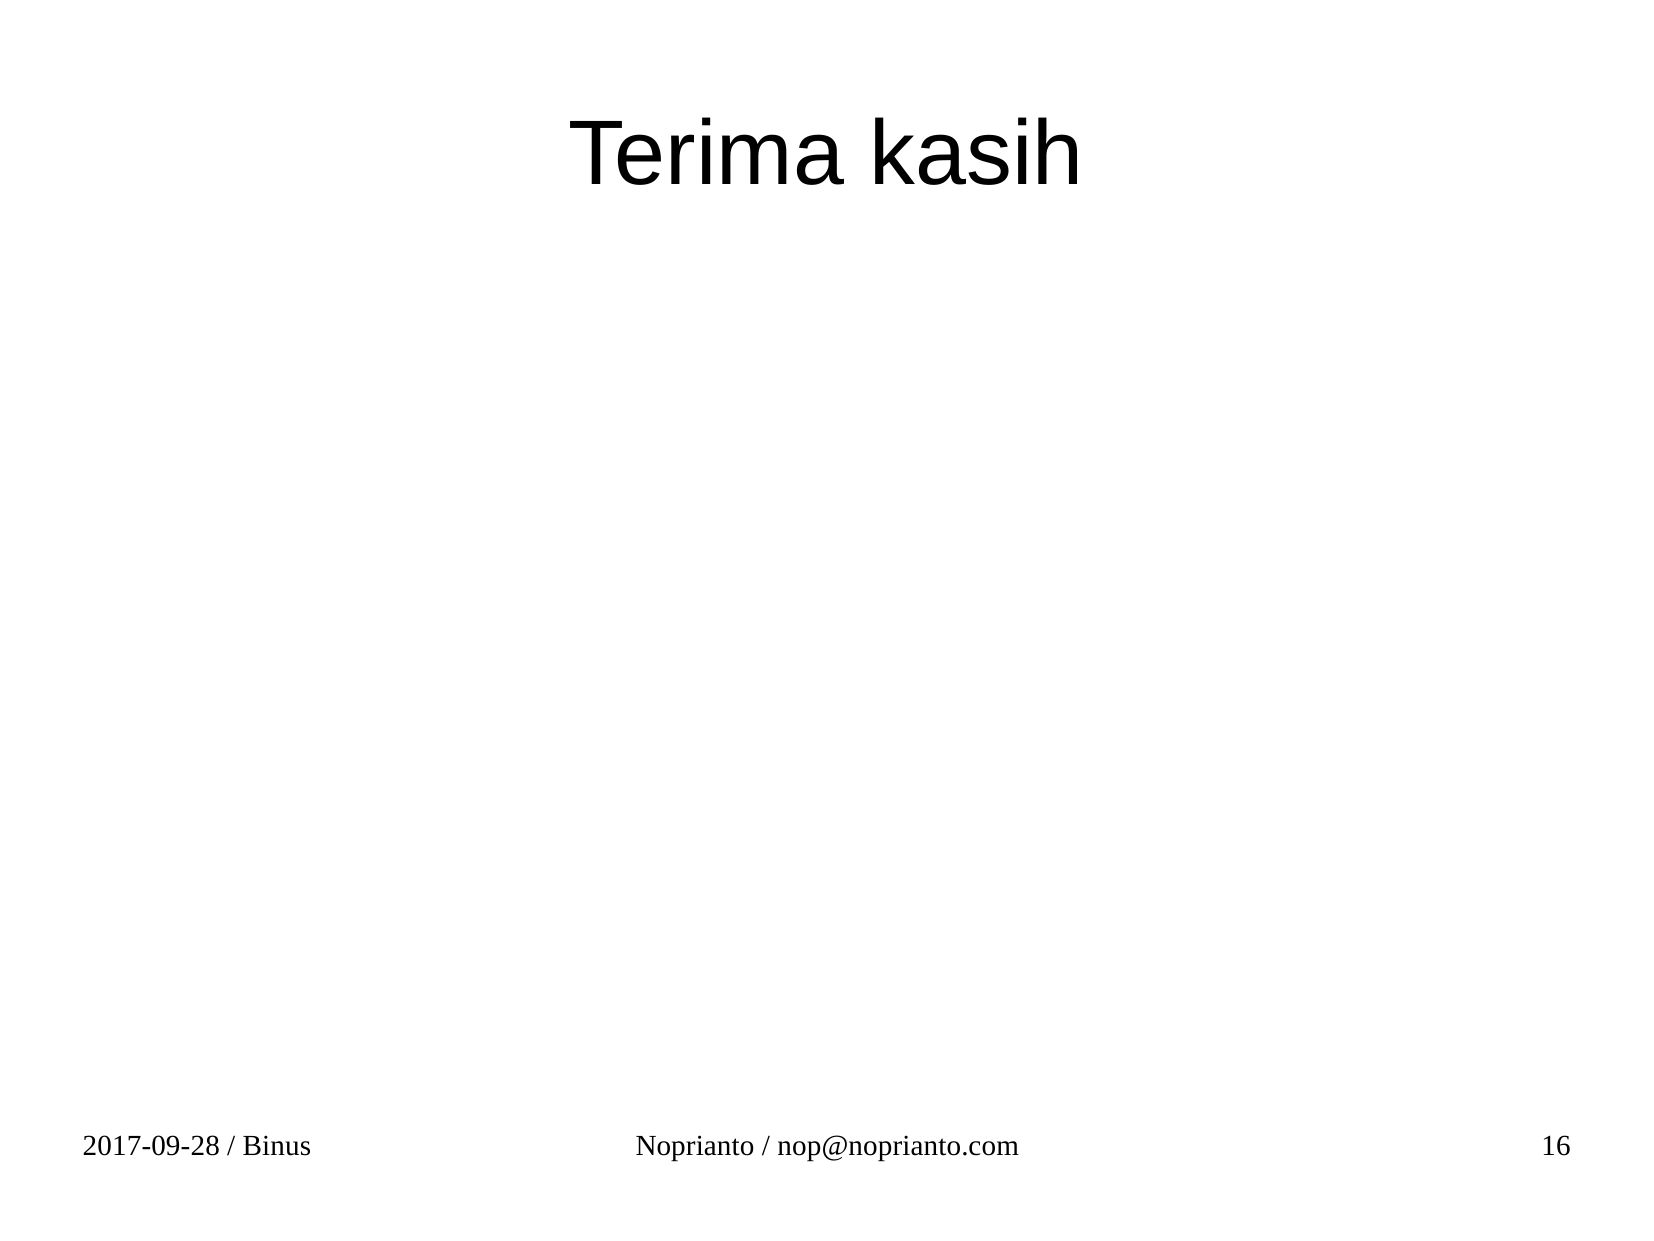

# Terima kasih
2017-09-28 / Binus
Noprianto / nop@noprianto.com
16